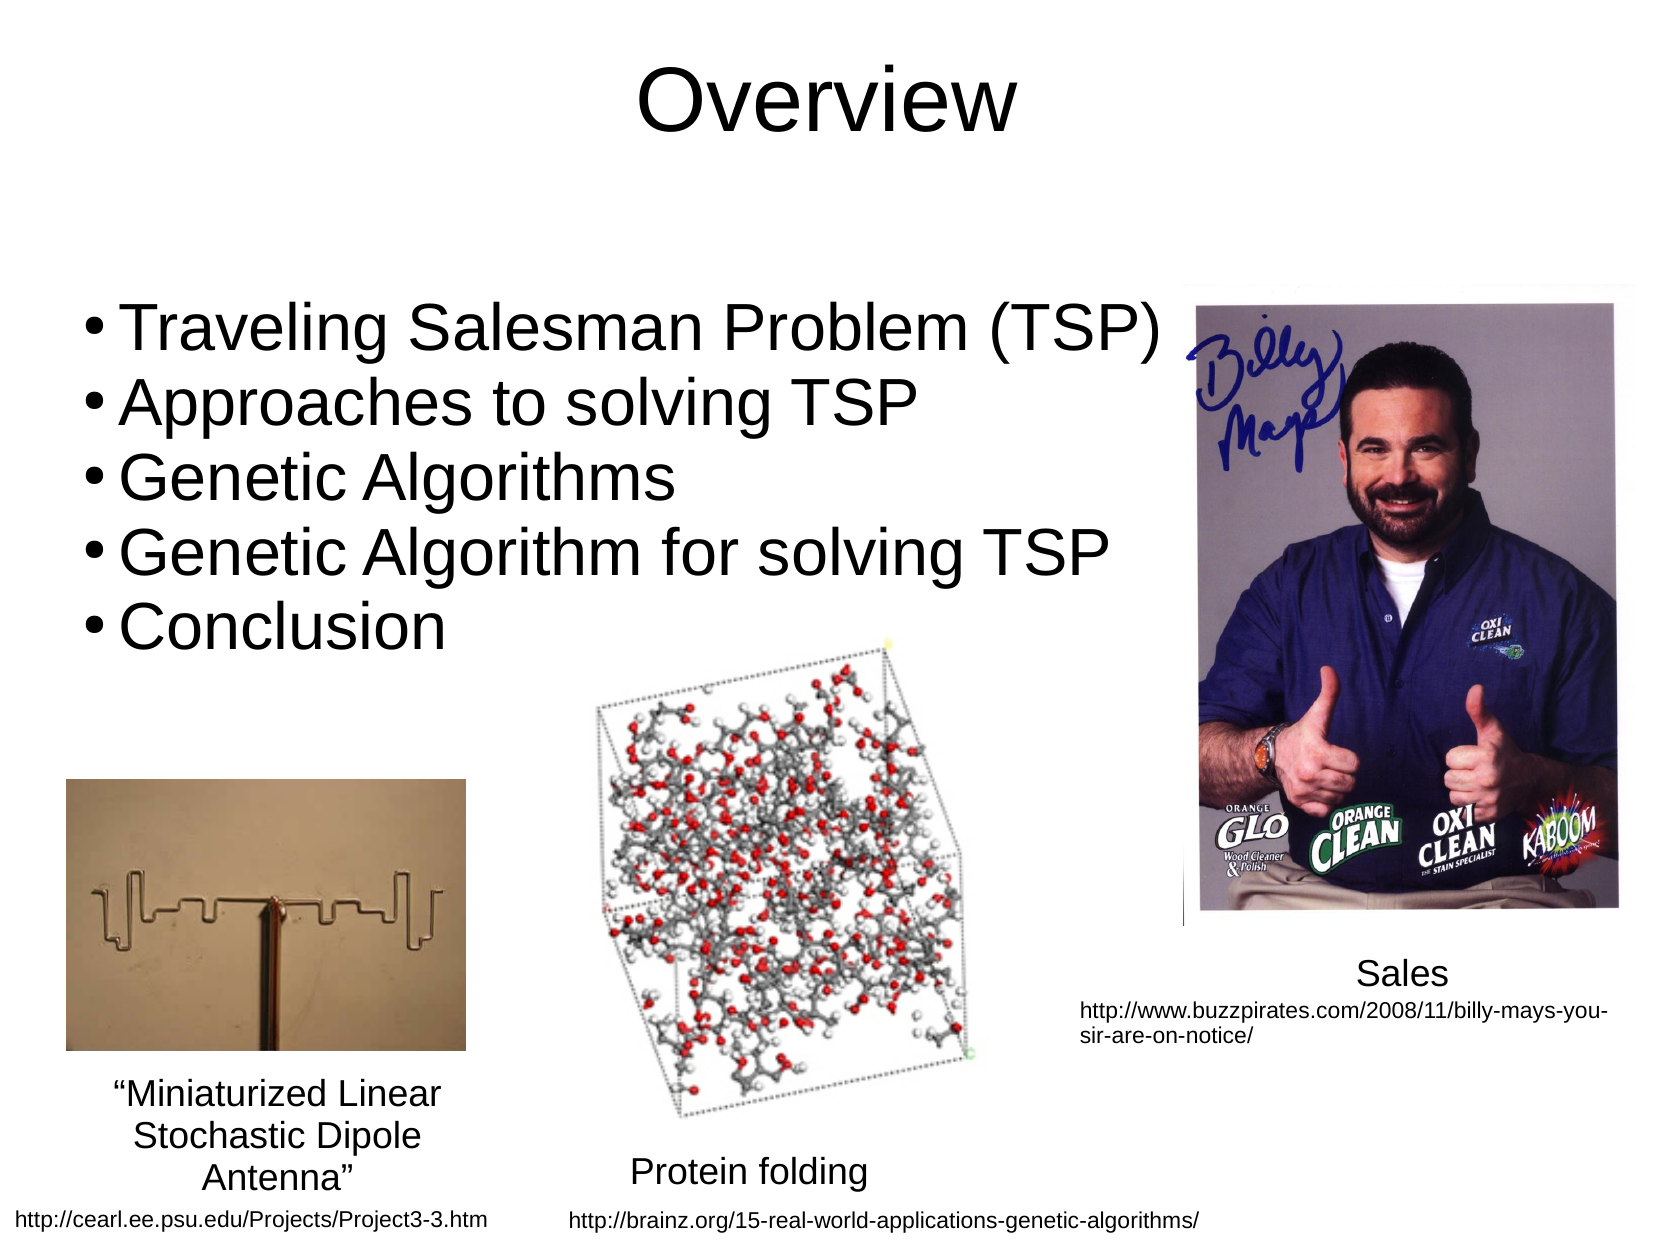

# Overview
Traveling Salesman Problem (TSP)
Approaches to solving TSP
Genetic Algorithms
Genetic Algorithm for solving TSP
Conclusion
Sales
http://www.buzzpirates.com/2008/11/billy-mays-you-sir-are-on-notice/
“Miniaturized Linear Stochastic Dipole Antenna”
Protein folding
http://cearl.ee.psu.edu/Projects/Project3-3.htm
http://brainz.org/15-real-world-applications-genetic-algorithms/